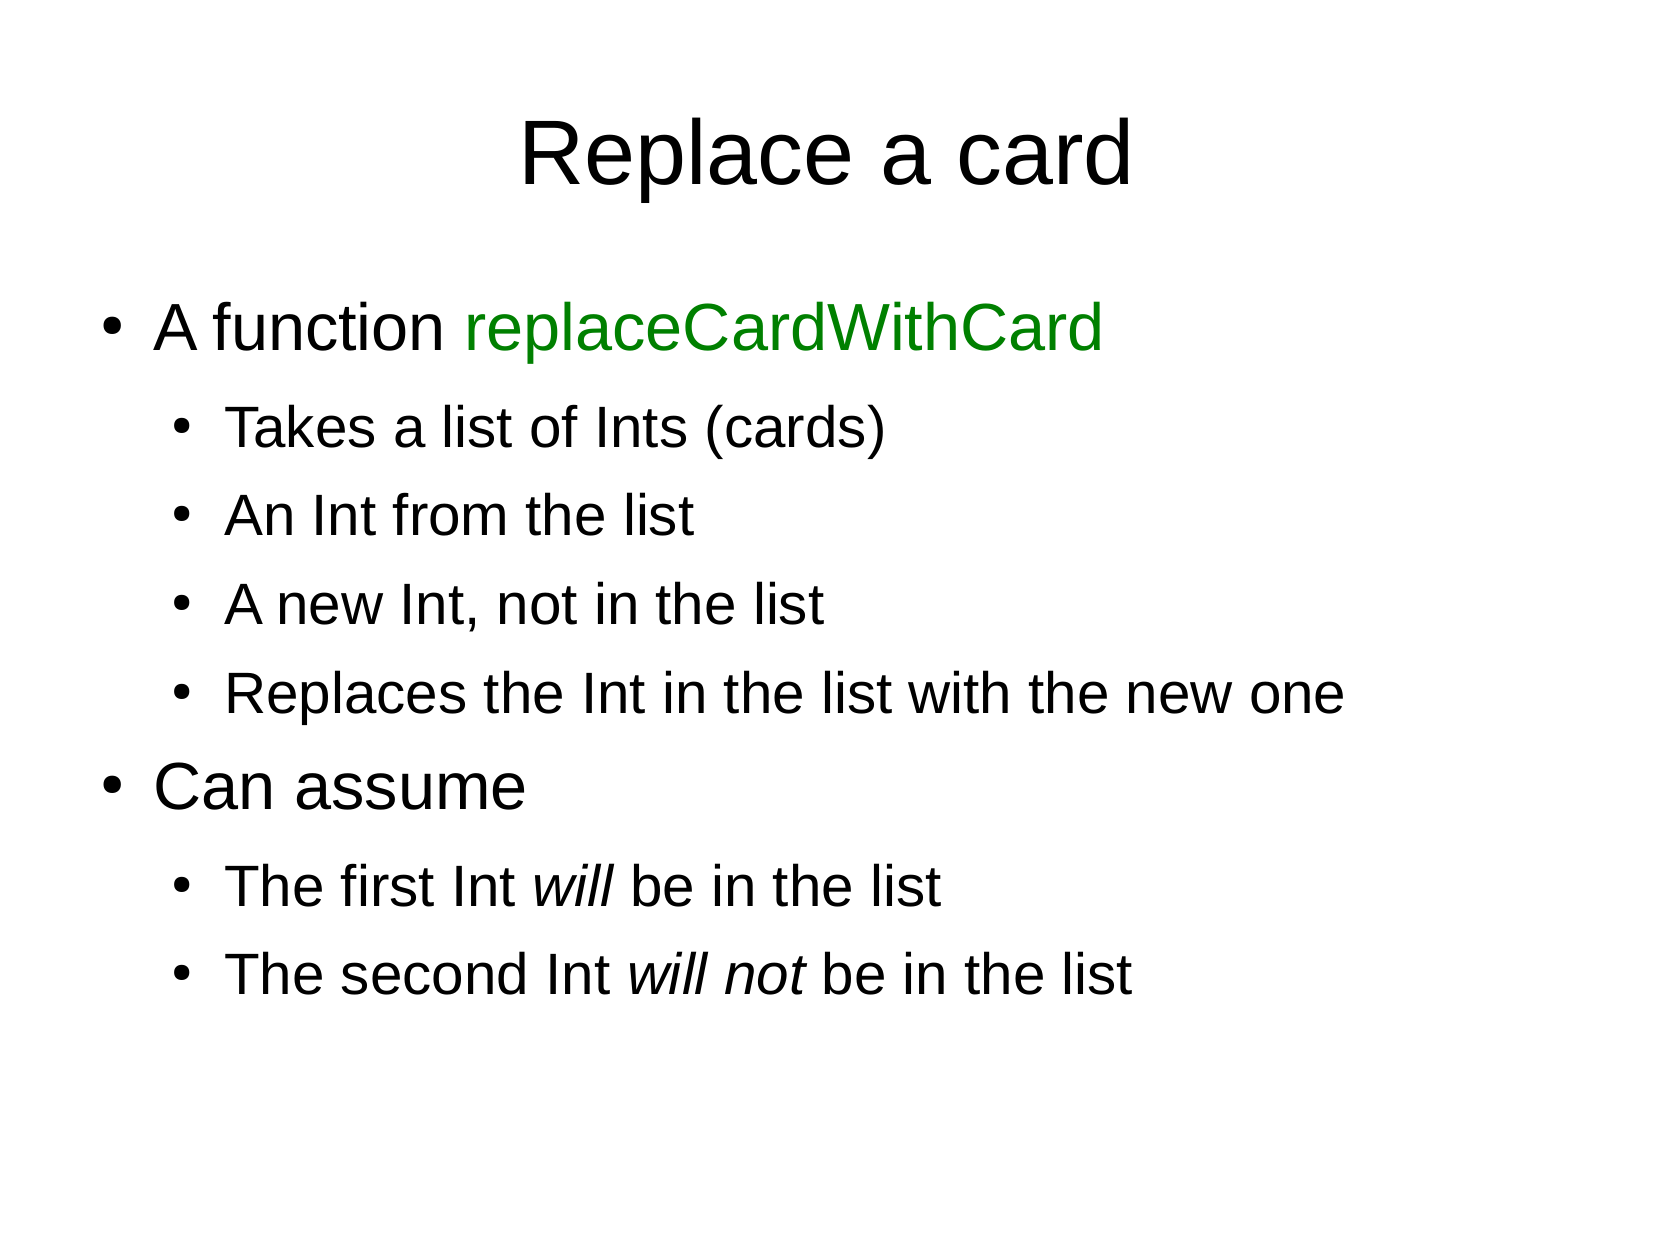

# Replace a card
A function replaceCardWithCard
Takes a list of Ints (cards)
An Int from the list
A new Int, not in the list
Replaces the Int in the list with the new one
Can assume
The first Int will be in the list
The second Int will not be in the list